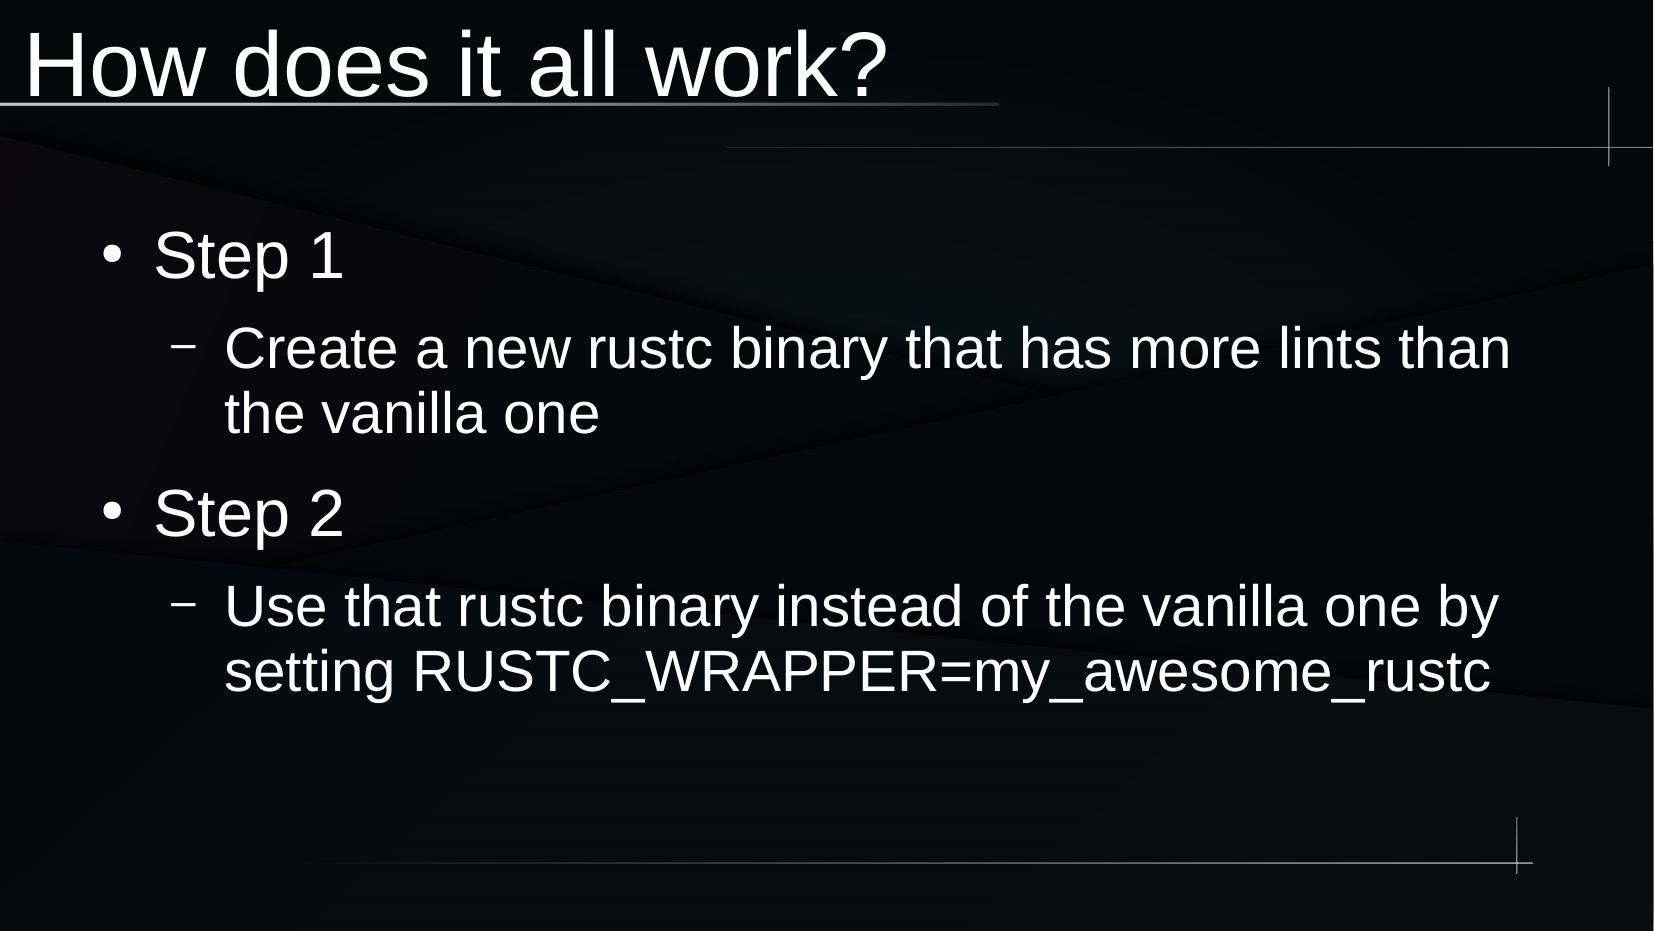

# How does it all work?
Step 1
Create a new rustc binary that has more lints than the vanilla one
Step 2
Use that rustc binary instead of the vanilla one by setting RUSTC_WRAPPER=my_awesome_rustc